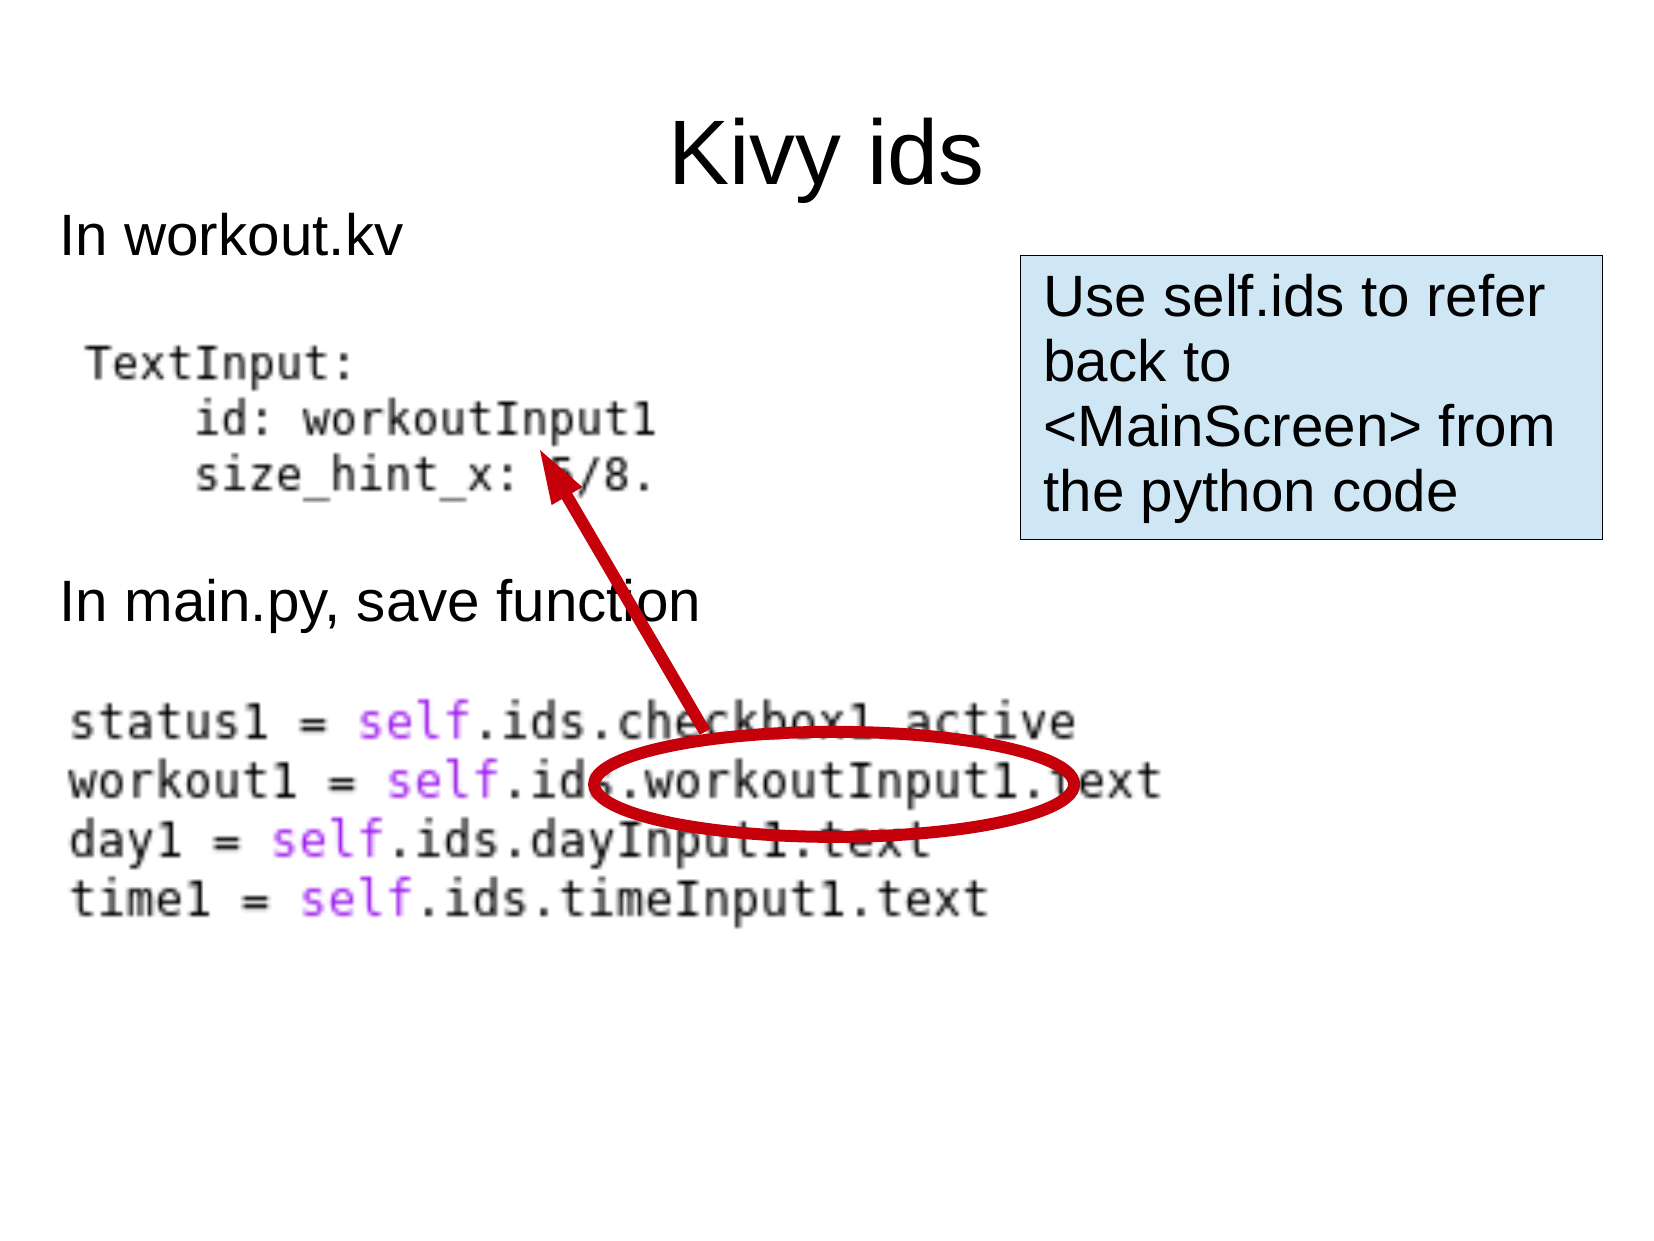

# Kivy ids
In workout.kv
Use self.ids to refer back to <MainScreen> from the python code
In main.py, save function